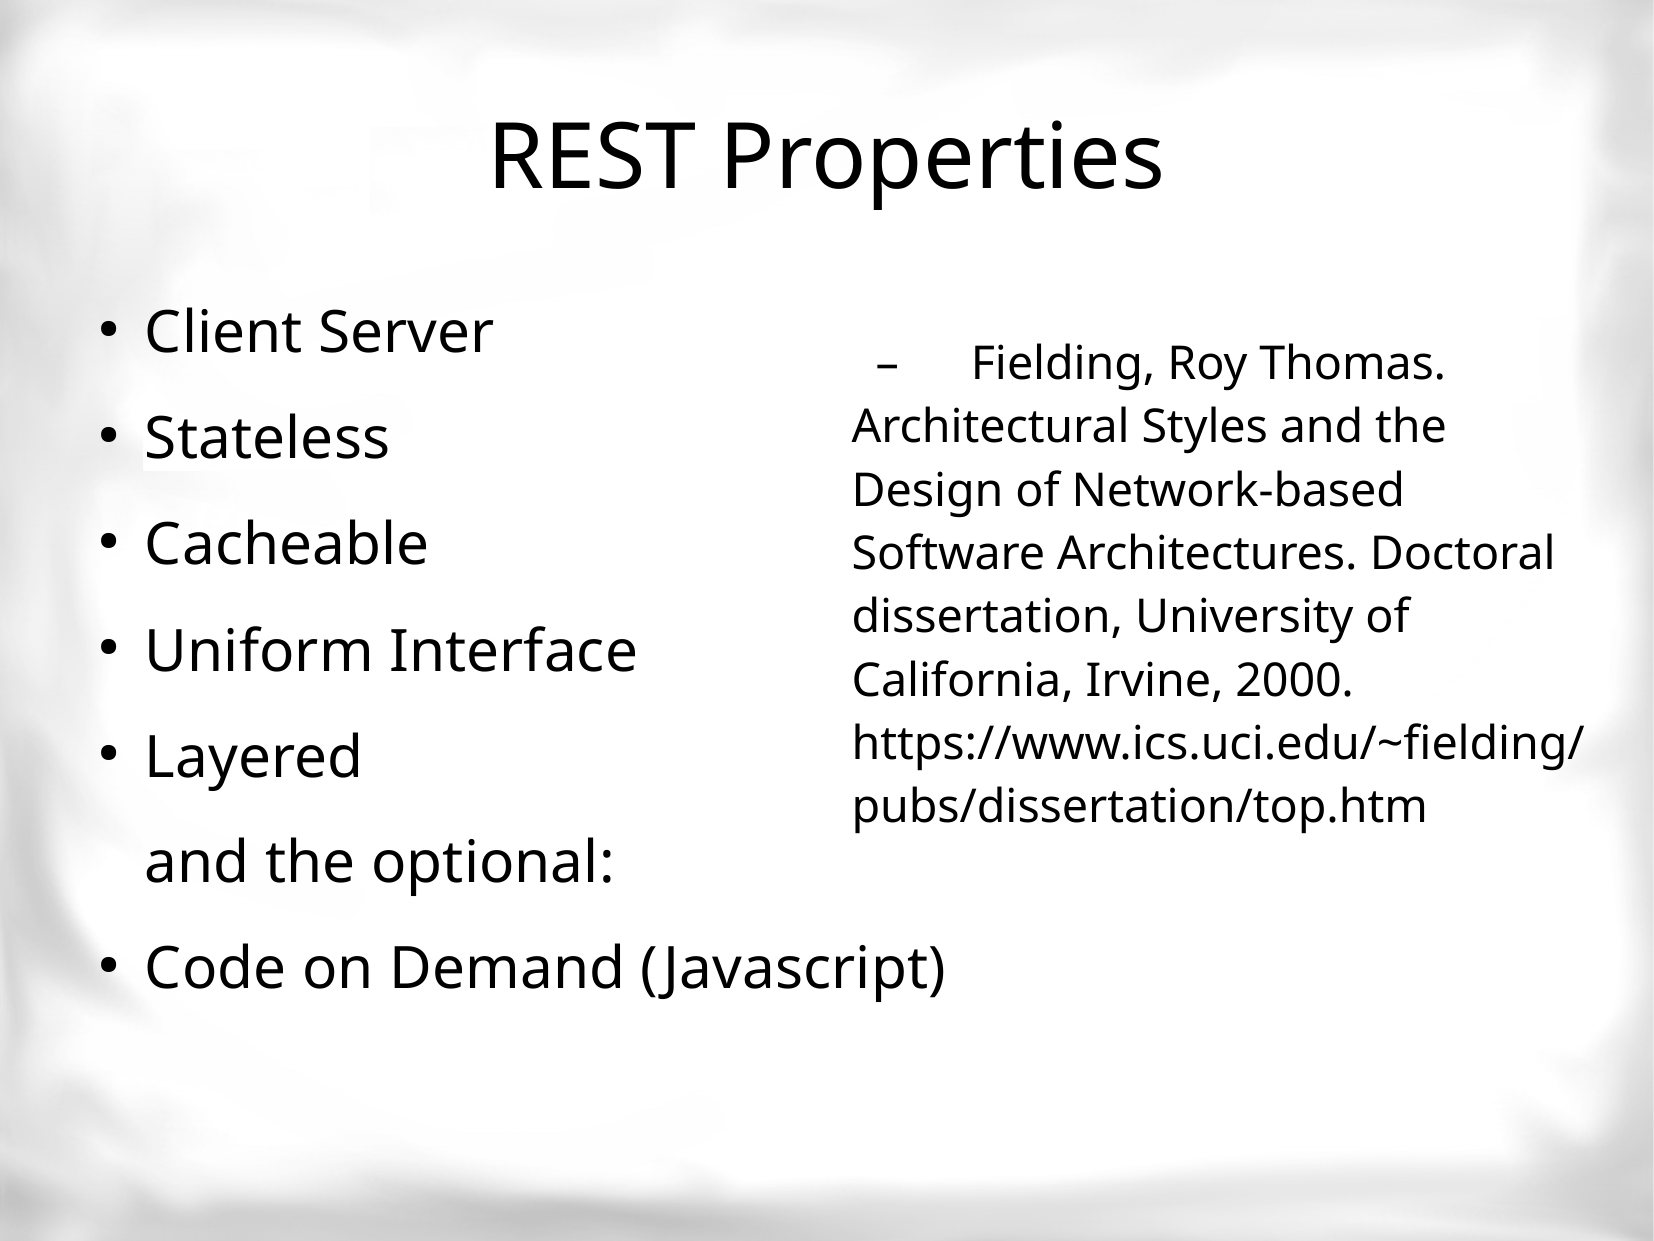

# REST Properties
Client Server
Stateless
Cacheable
Uniform Interface
Layered
and the optional:
Code on Demand (Javascript)
 – Fielding, Roy Thomas. Architectural Styles and the Design of Network-based Software Architectures. Doctoral dissertation, University of California, Irvine, 2000. https://www.ics.uci.edu/~fielding/pubs/dissertation/top.htm